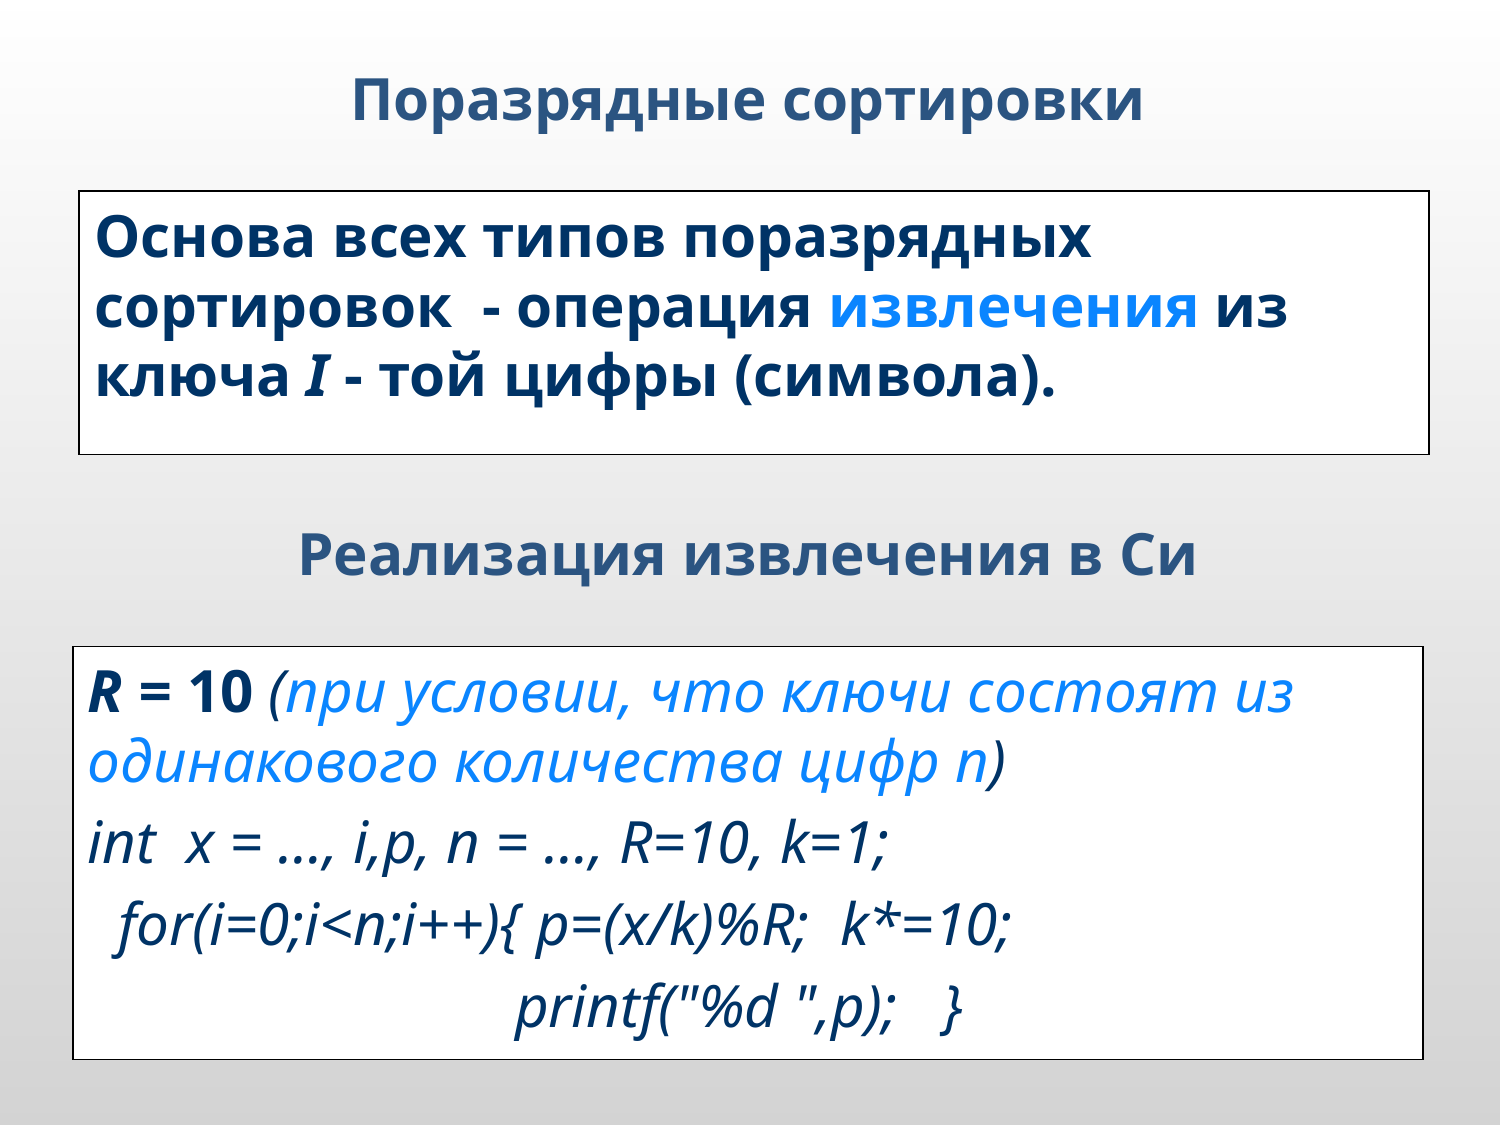

Поразрядные сортировки
# Основа всех типов поразрядных сортировок - операция извлечения из ключа I - той цифры (символа).
Реализация извлечения в Си
R = 10 (при условии, что ключи состоят из одинакового количества цифр n)
int x = …, i,p, n = …, R=10, k=1;
 for(i=0;i<n;i++){ p=(x/k)%R; k*=10;
 printf("%d ",p); }